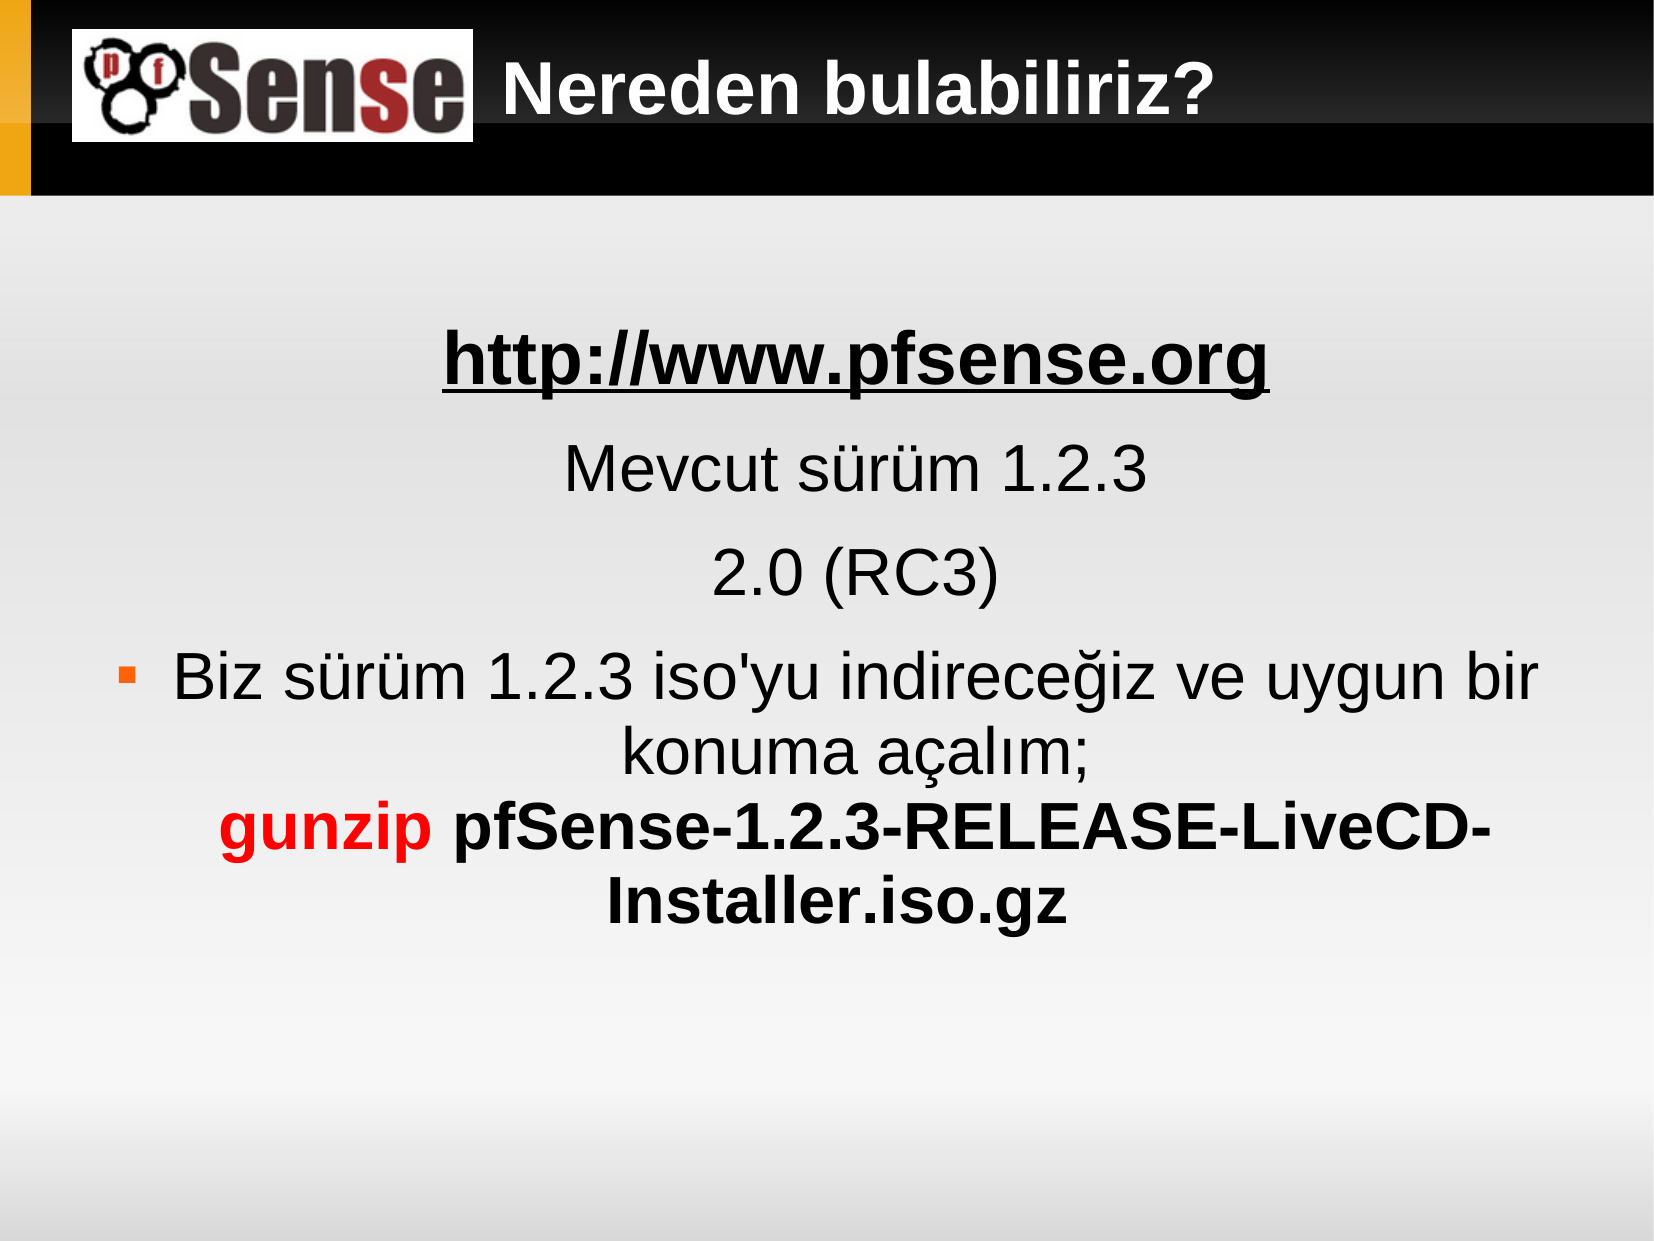

# Nereden bulabiliriz?
http://www.pfsense.org
Mevcut sürüm 1.2.3
2.0 (RC3)
Biz sürüm 1.2.3 iso'yu indireceğiz ve uygun bir konuma açalım;
gunzip pfSense-1.2.3-RELEASE-LiveCD-Installer.iso.gz